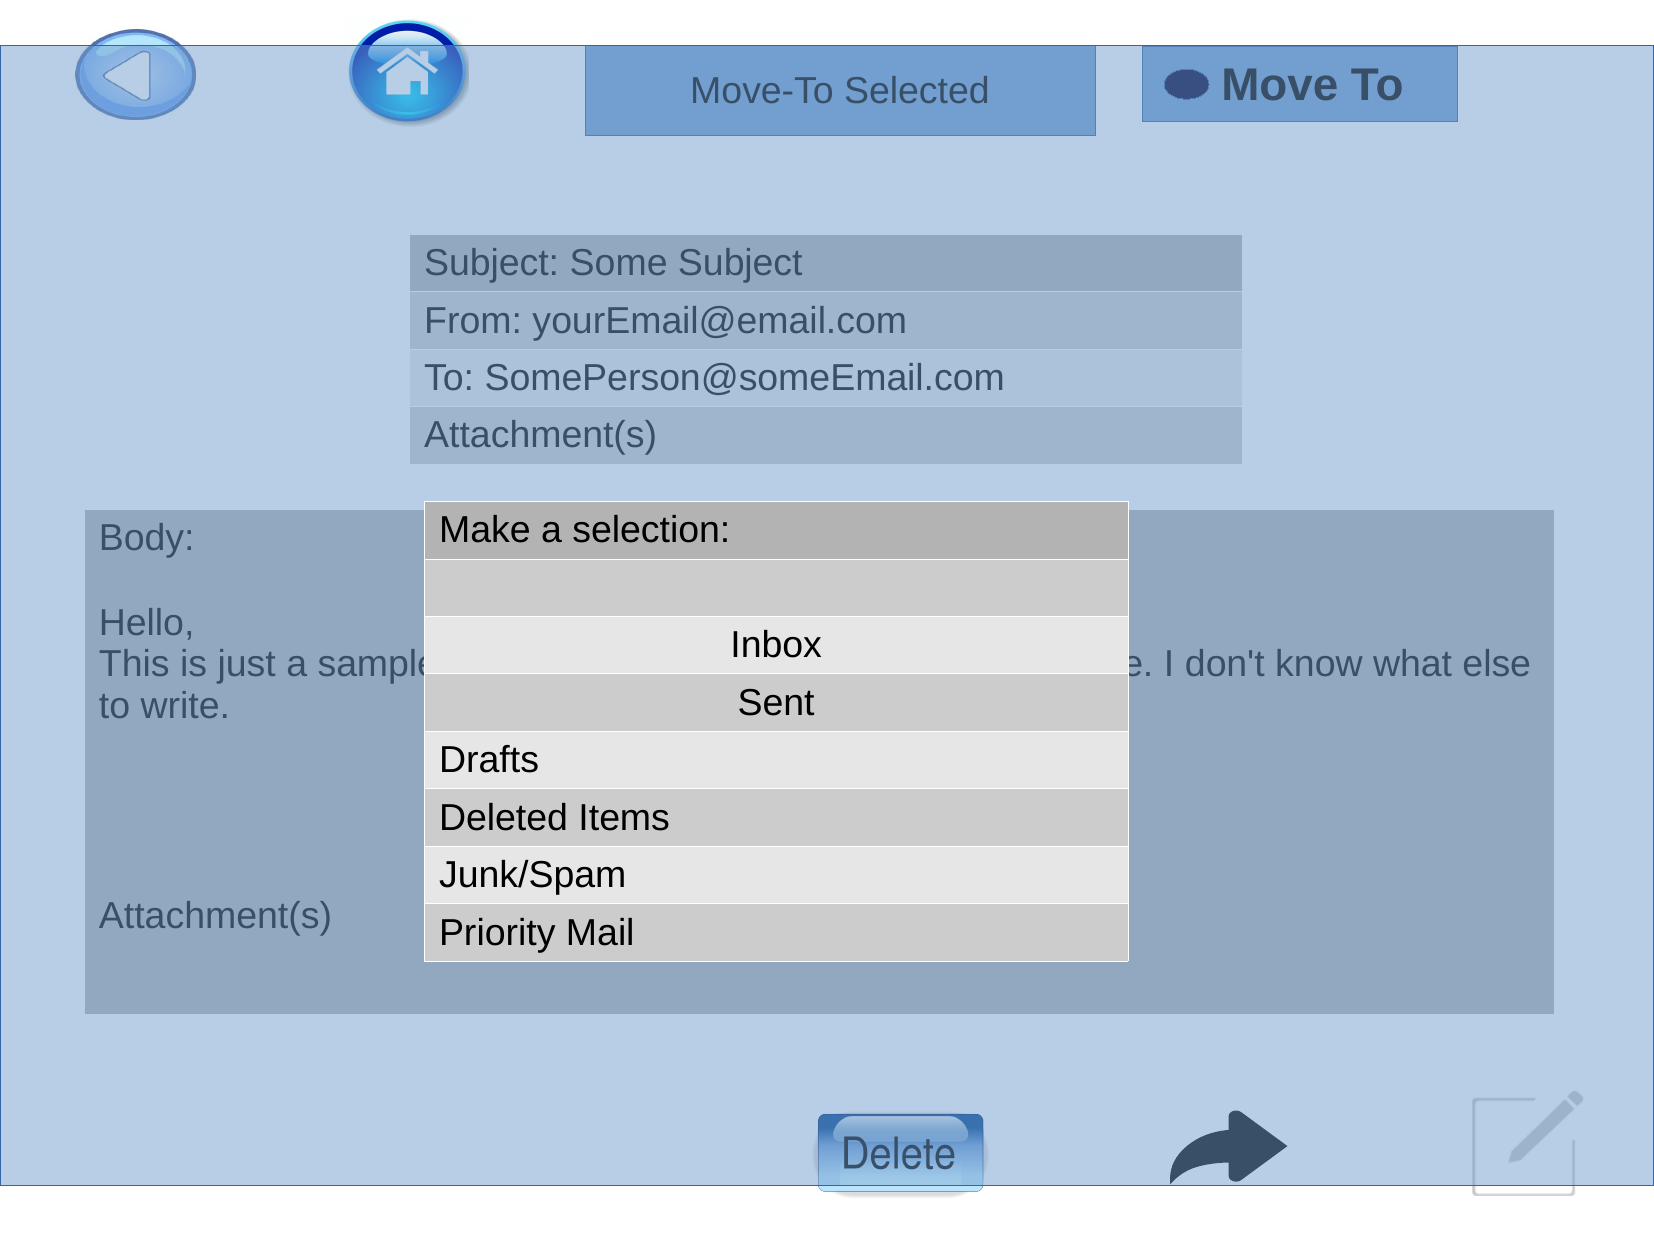

Move-To Selected
 Move To
| Subject: Some Subject |
| --- |
| From: yourEmail@email.com |
| To: SomePerson@someEmail.com |
| Attachment(s) |
| Make a selection: |
| --- |
| |
| Inbox |
| Sent |
| Drafts |
| Deleted Items |
| Junk/Spam |
| Priority Mail |
| Body: Hello, This is just a sample of what the body of an email may look like. I don't know what else to write. Attachment(s) |
| --- |